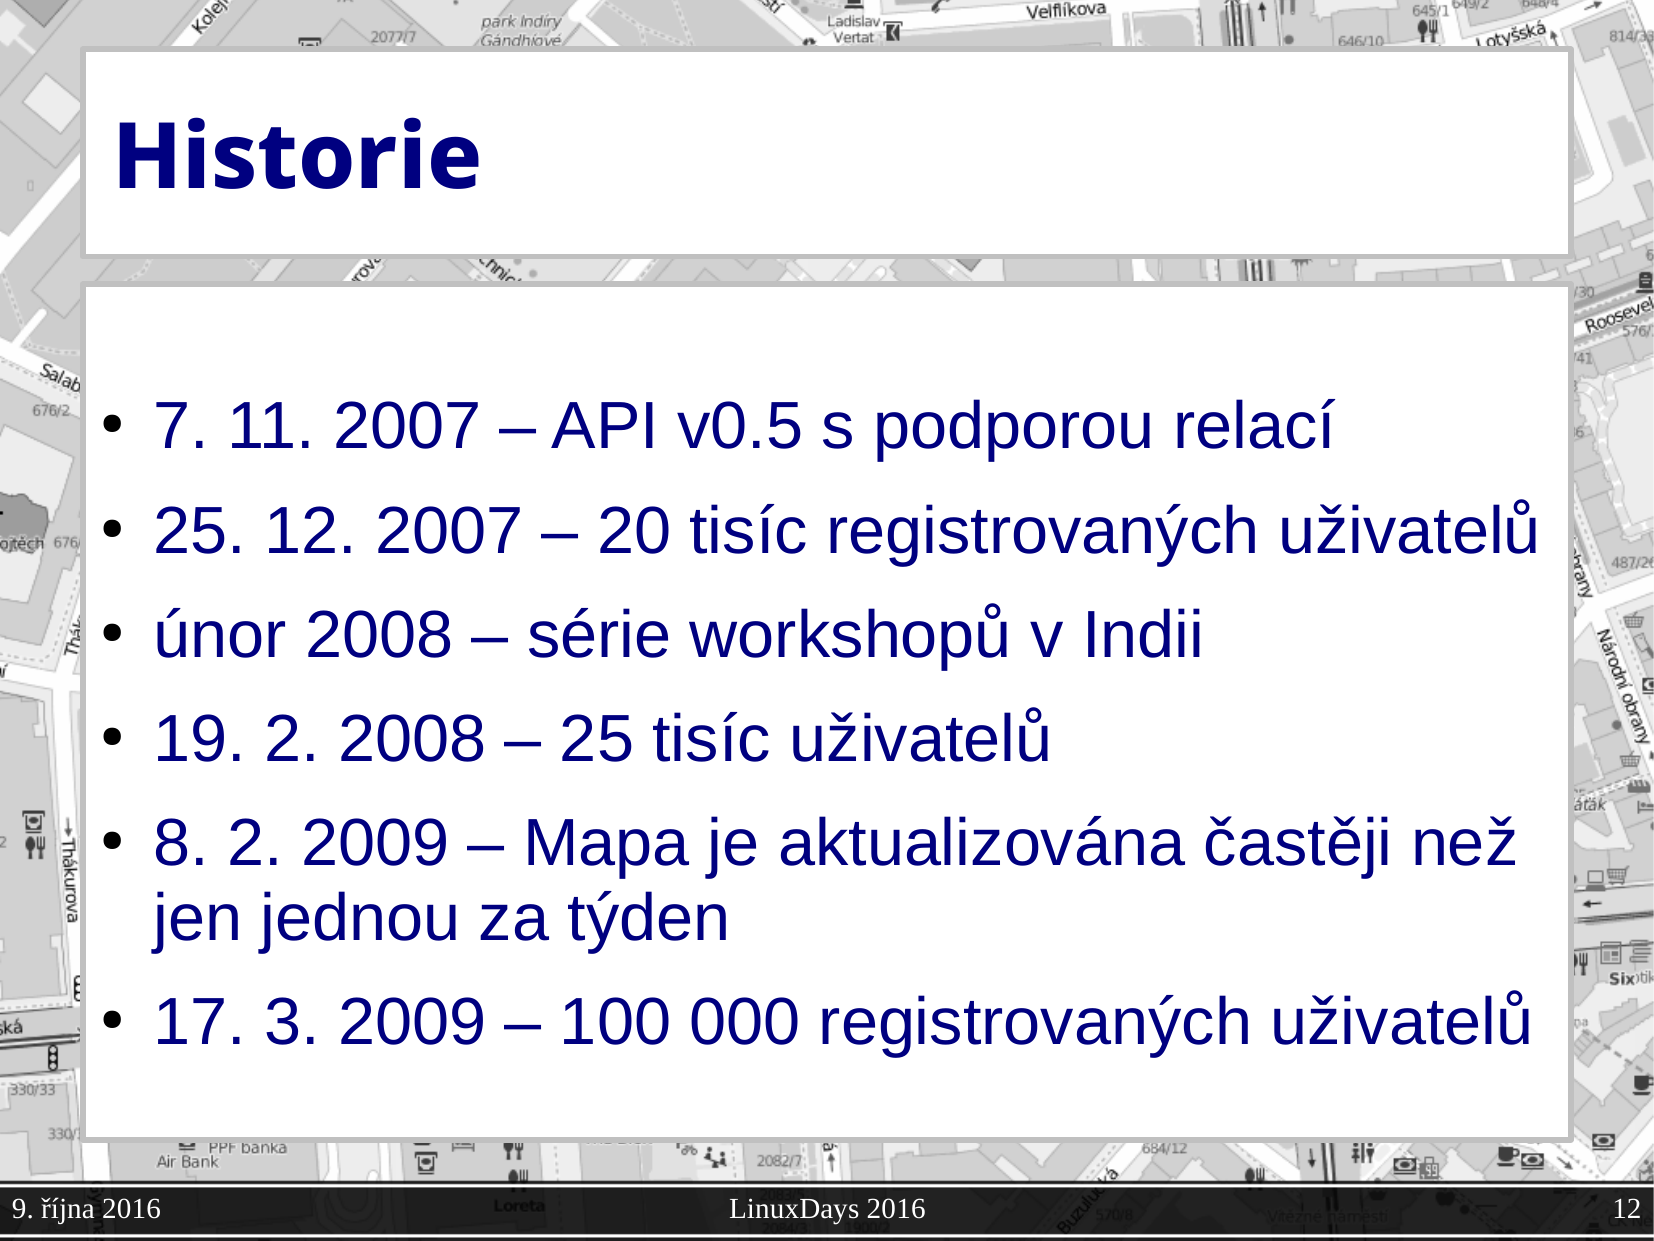

# Historie
7. 11. 2007 – API v0.5 s podporou relací
25. 12. 2007 – 20 tisíc registrovaných uživatelů
únor 2008 – série workshopů v Indii
19. 2. 2008 – 25 tisíc uživatelů
8. 2. 2009 – Mapa je aktualizována častěji než jen jednou za týden
17. 3. 2009 – 100 000 registrovaných uživatelů
18. listopadu 2015
Marián Kyral - GISday 2015, Praha
12